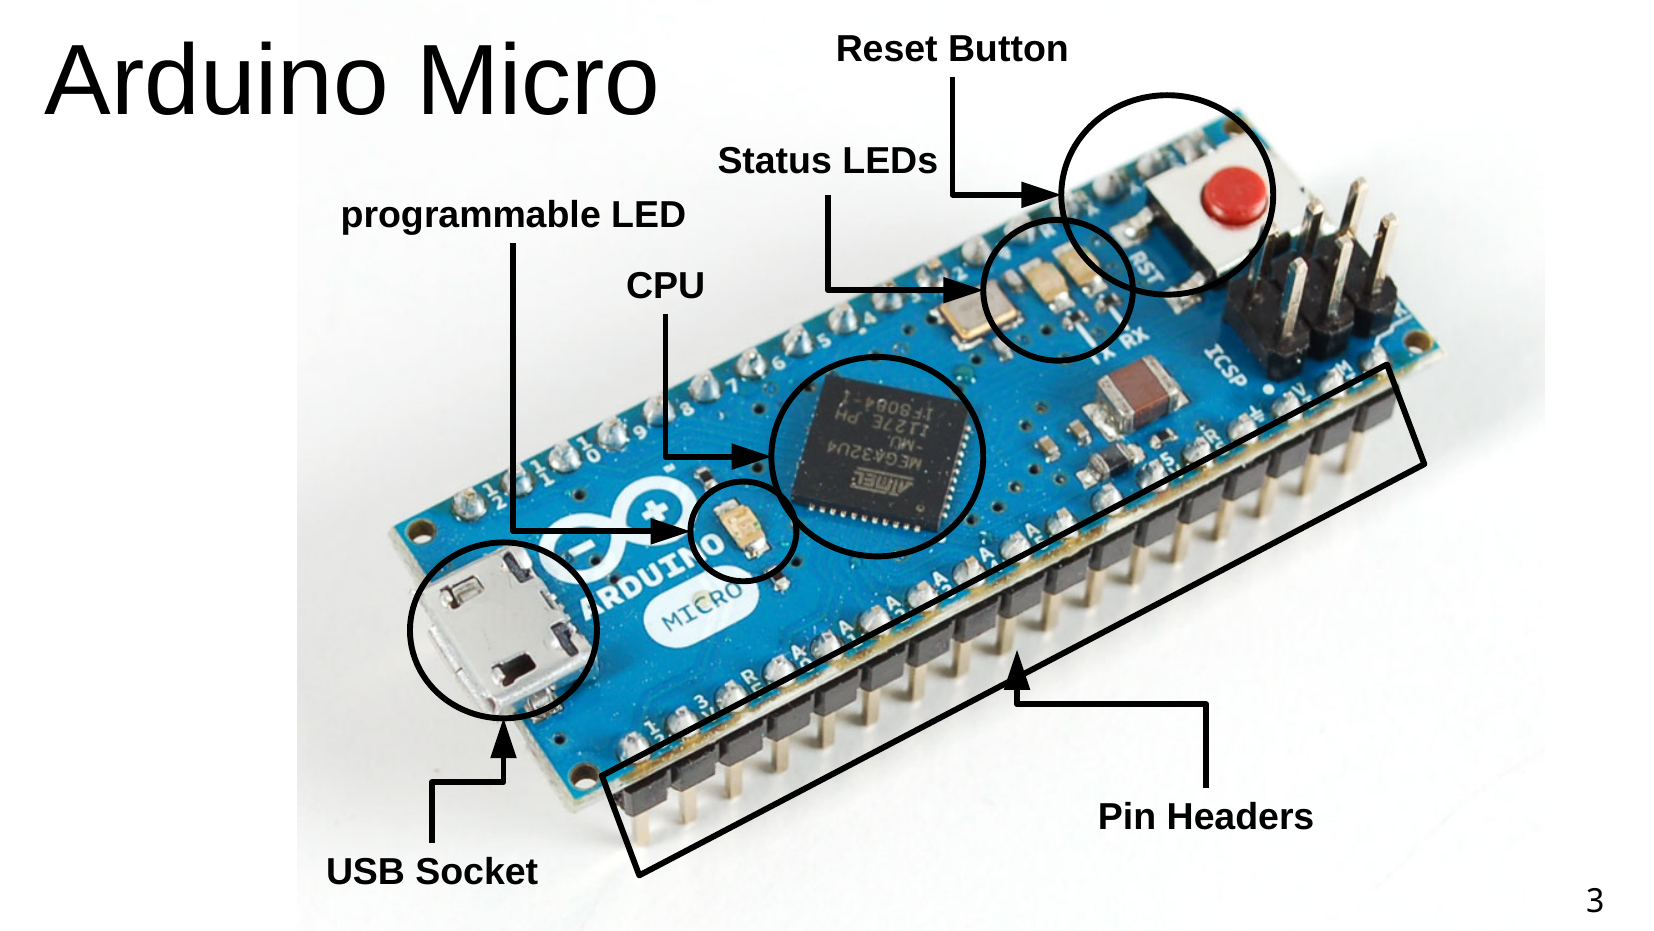

Arduino Micro
Reset Button
Status LEDs
programmable LED
CPU
Pin Headers
#
USB Socket